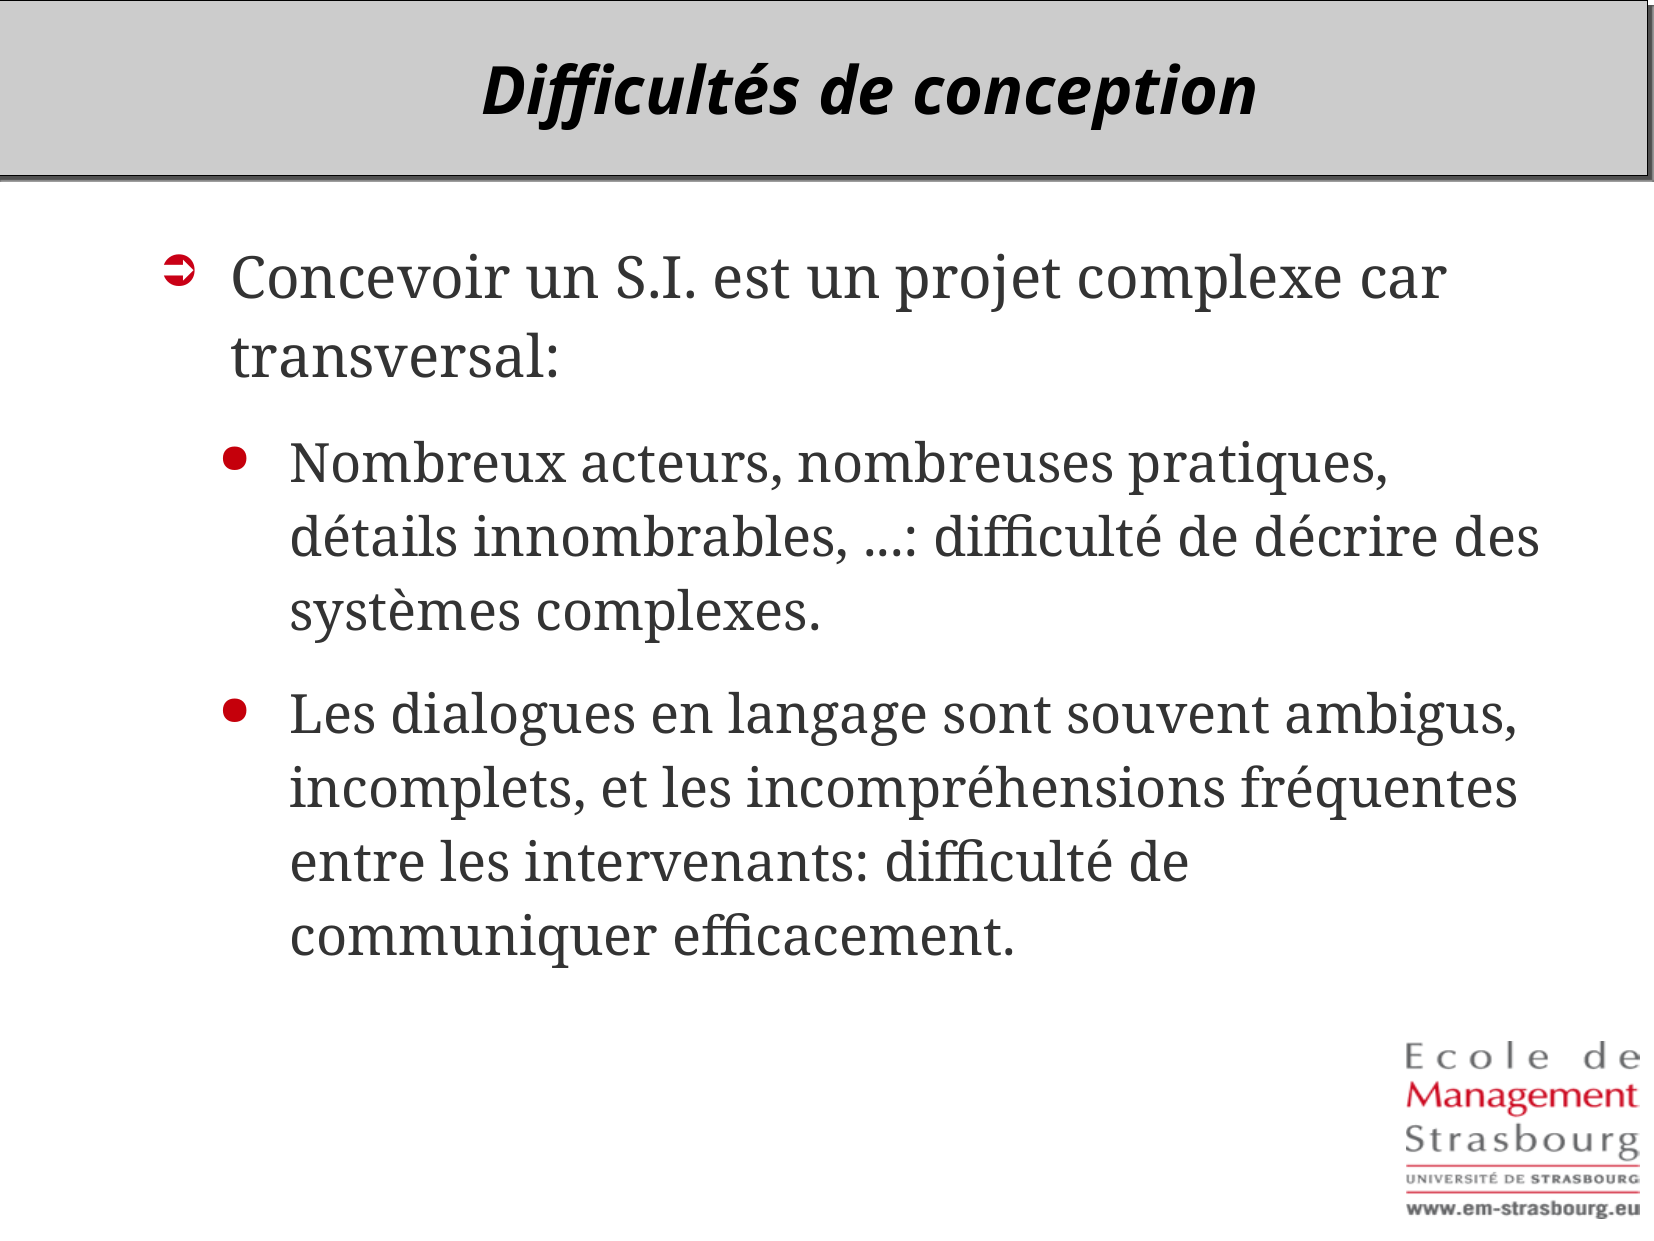

# Difficultés de conception
Concevoir un S.I. est un projet complexe car transversal:
Nombreux acteurs, nombreuses pratiques, détails innombrables, ...: difficulté de décrire des systèmes complexes.
Les dialogues en langage sont souvent ambigus, incomplets, et les incompréhensions fréquentes entre les intervenants: difficulté de communiquer efficacement.